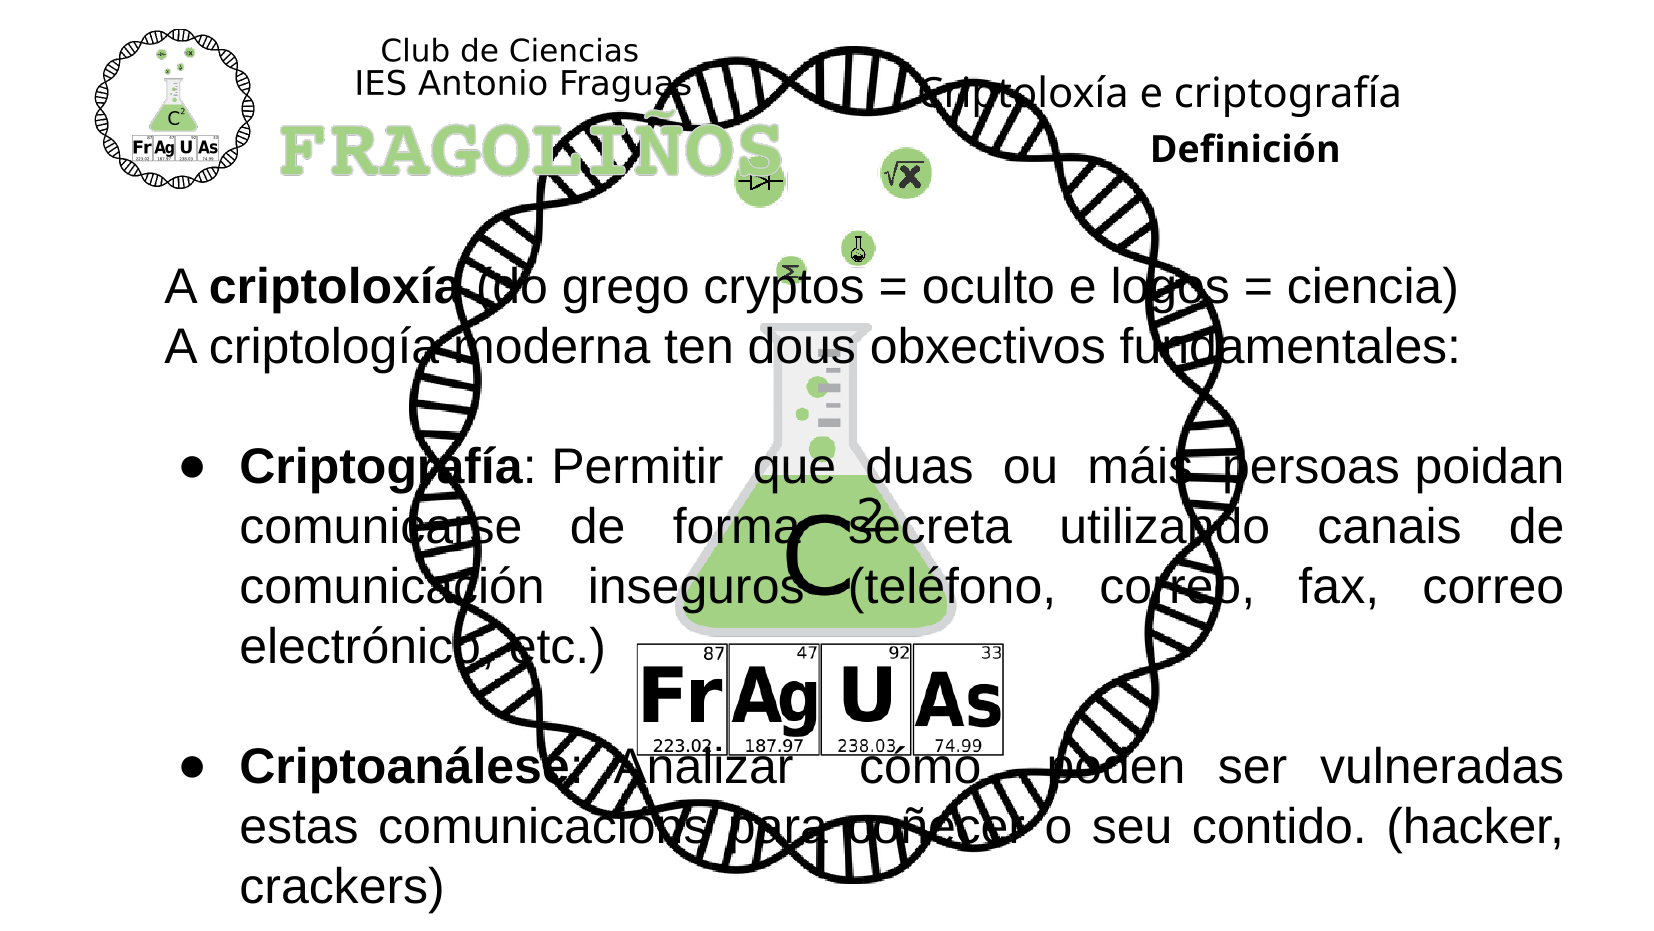

Criptoloxía e criptografía
Definición
A criptoloxía (do grego cryptos = oculto e logos = ciencia)
A criptología moderna ten dous obxectivos fundamentales:
Criptografía: Permitir que duas ou máis persoas poidan comunicarse de forma secreta utilizando canais de comunicación inseguros (teléfono, correo, fax, correo electrónico, etc.)
Criptoanálese: Analizar cómo poden ser vulneradas estas comunicacións para coñecer o seu contido. (hacker, crackers)